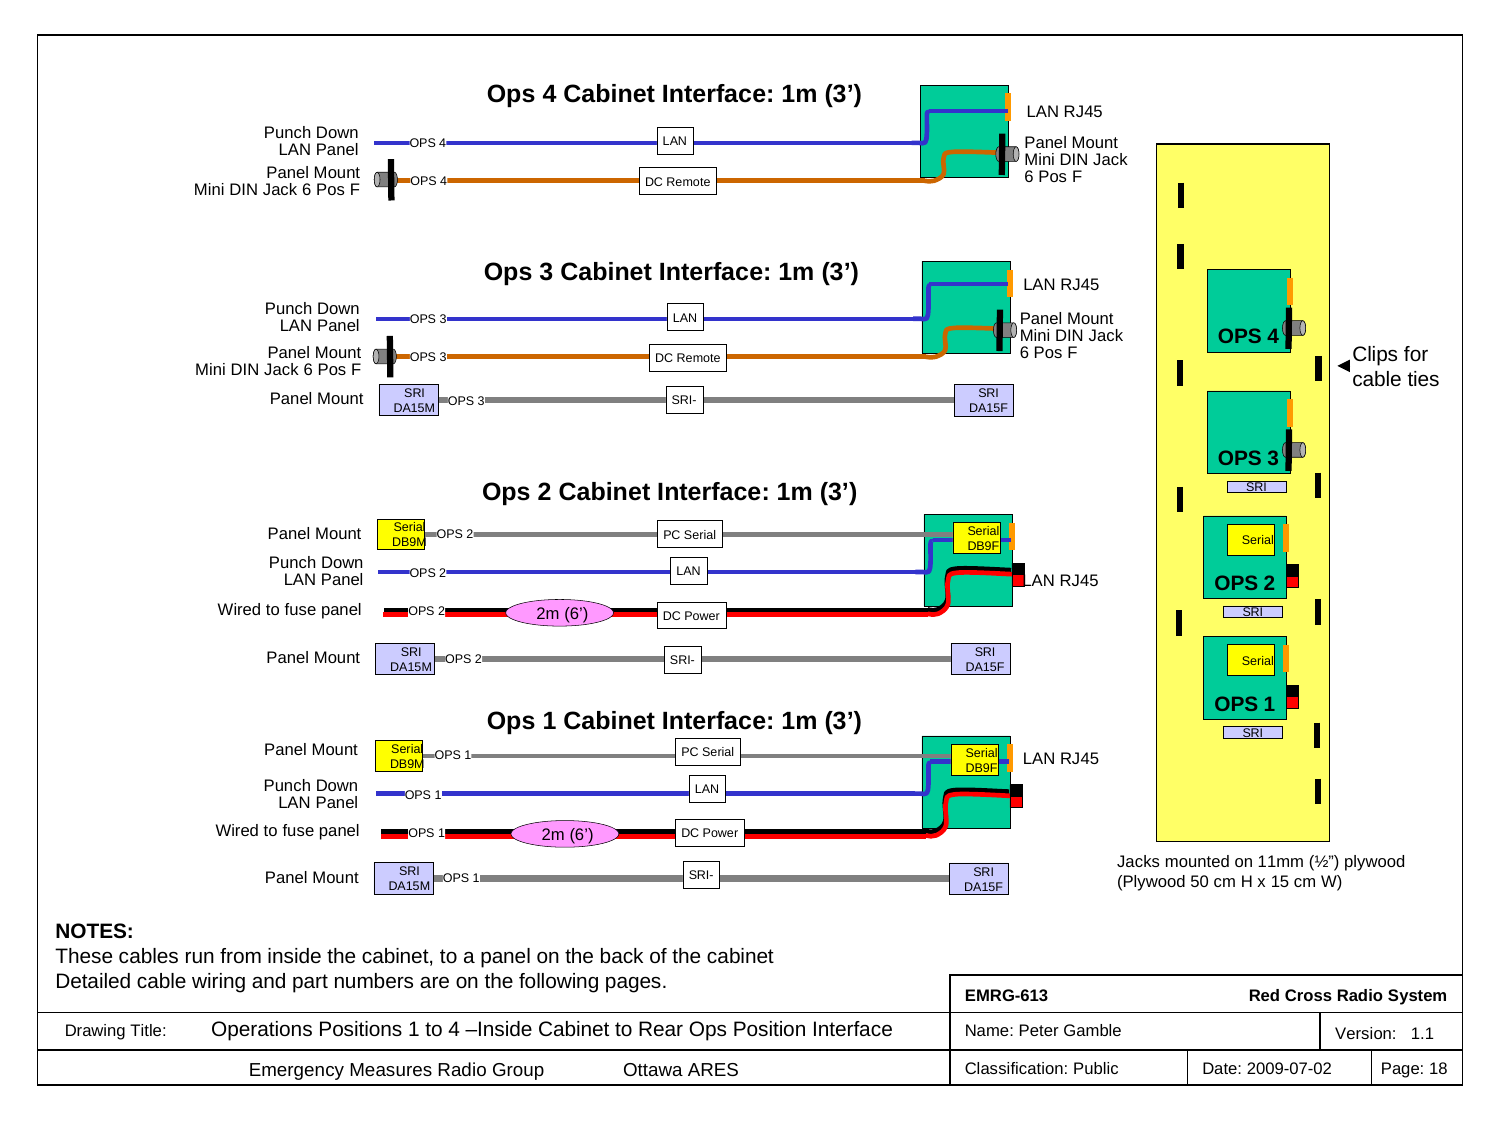

Ops 4 Cabinet Interface: 1m (3’)
LAN RJ45
Punch Down
LAN Panel
LAN
Panel Mount
Mini DIN Jack
6 Pos F
OPS 4
Panel Mount
Mini DIN Jack 6 Pos F
DC Remote
OPS 4
Ops 3 Cabinet Interface: 1m (3’)
LAN RJ45
Punch Down
LAN Panel
Panel Mount
Mini DIN Jack
6 Pos F
LAN
OPS 3
OPS 4
Clips for cable ties
Panel Mount
Mini DIN Jack 6 Pos F
DC Remote
OPS 3
Panel Mount
SRI
DA15M
SRI
DA15F
SRI-
OPS 3
OPS 3
Ops 2 Cabinet Interface: 1m (3’)
SRI
Panel Mount
Serial
DB9M
PC Serial
Serial
DB9F
Serial
OPS 2
Punch Down
LAN Panel
LAN
LAN RJ45
OPS 2
OPS 2
Wired to fuse panel
2m (6’)
DC Power
OPS 2
SRI
Panel Mount
SRI
DA15M
SRI
DA15F
Serial
SRI-
OPS 2
OPS 1
Ops 1 Cabinet Interface: 1m (3’)
SRI
Panel Mount
PC Serial
LAN RJ45
Serial
DB9M
Serial
DB9F
OPS 1
Punch Down
LAN Panel
LAN
OPS 1
Wired to fuse panel
DC Power
2m (6’)
OPS 1
Jacks mounted on 11mm (½”) plywood
(Plywood 50 cm H x 15 cm W)
Panel Mount
SRI-
SRI
DA15M
SRI
DA15F
OPS 1
NOTES:
These cables run from inside the cabinet, to a panel on the back of the cabinet
Detailed cable wiring and part numbers are on the following pages.
Operations Positions 1 to 4 –Inside Cabinet to Rear Ops Position Interface
Emergency Measures Radio Group Ottawa ARES
Page: